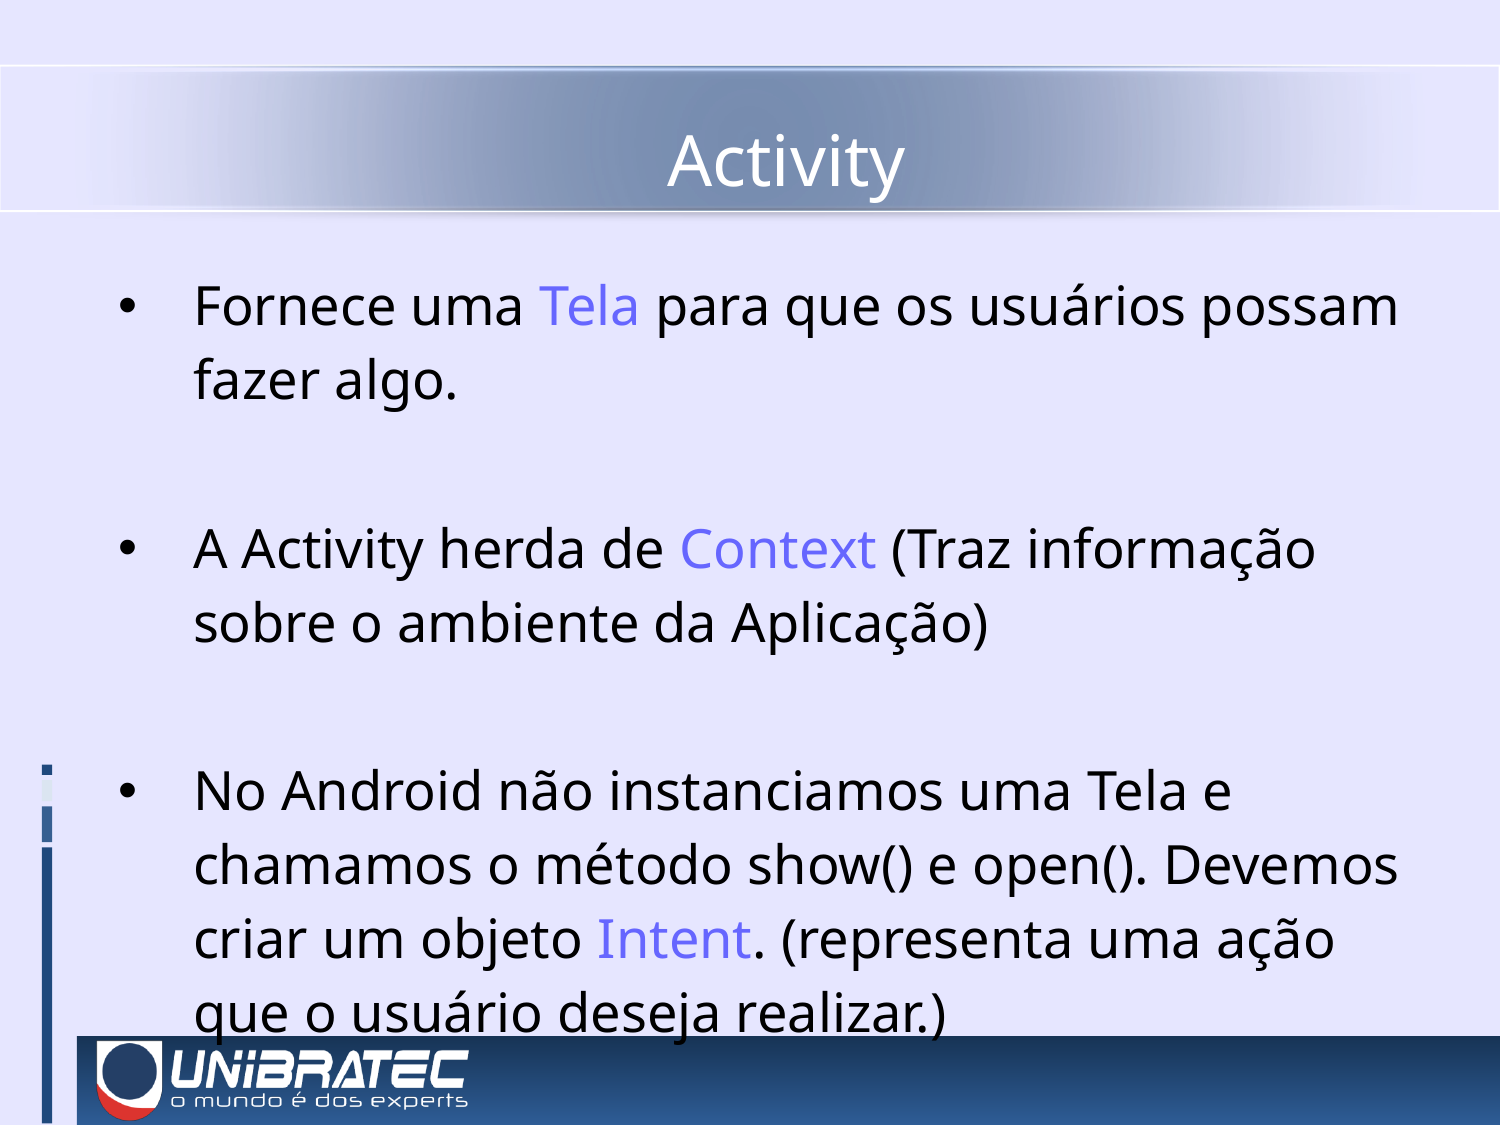

# Activity
Fornece uma Tela para que os usuários possam fazer algo.
A Activity herda de Context (Traz informação sobre o ambiente da Aplicação)
No Android não instanciamos uma Tela e chamamos o método show() e open(). Devemos criar um objeto Intent. (representa uma ação que o usuário deseja realizar.)